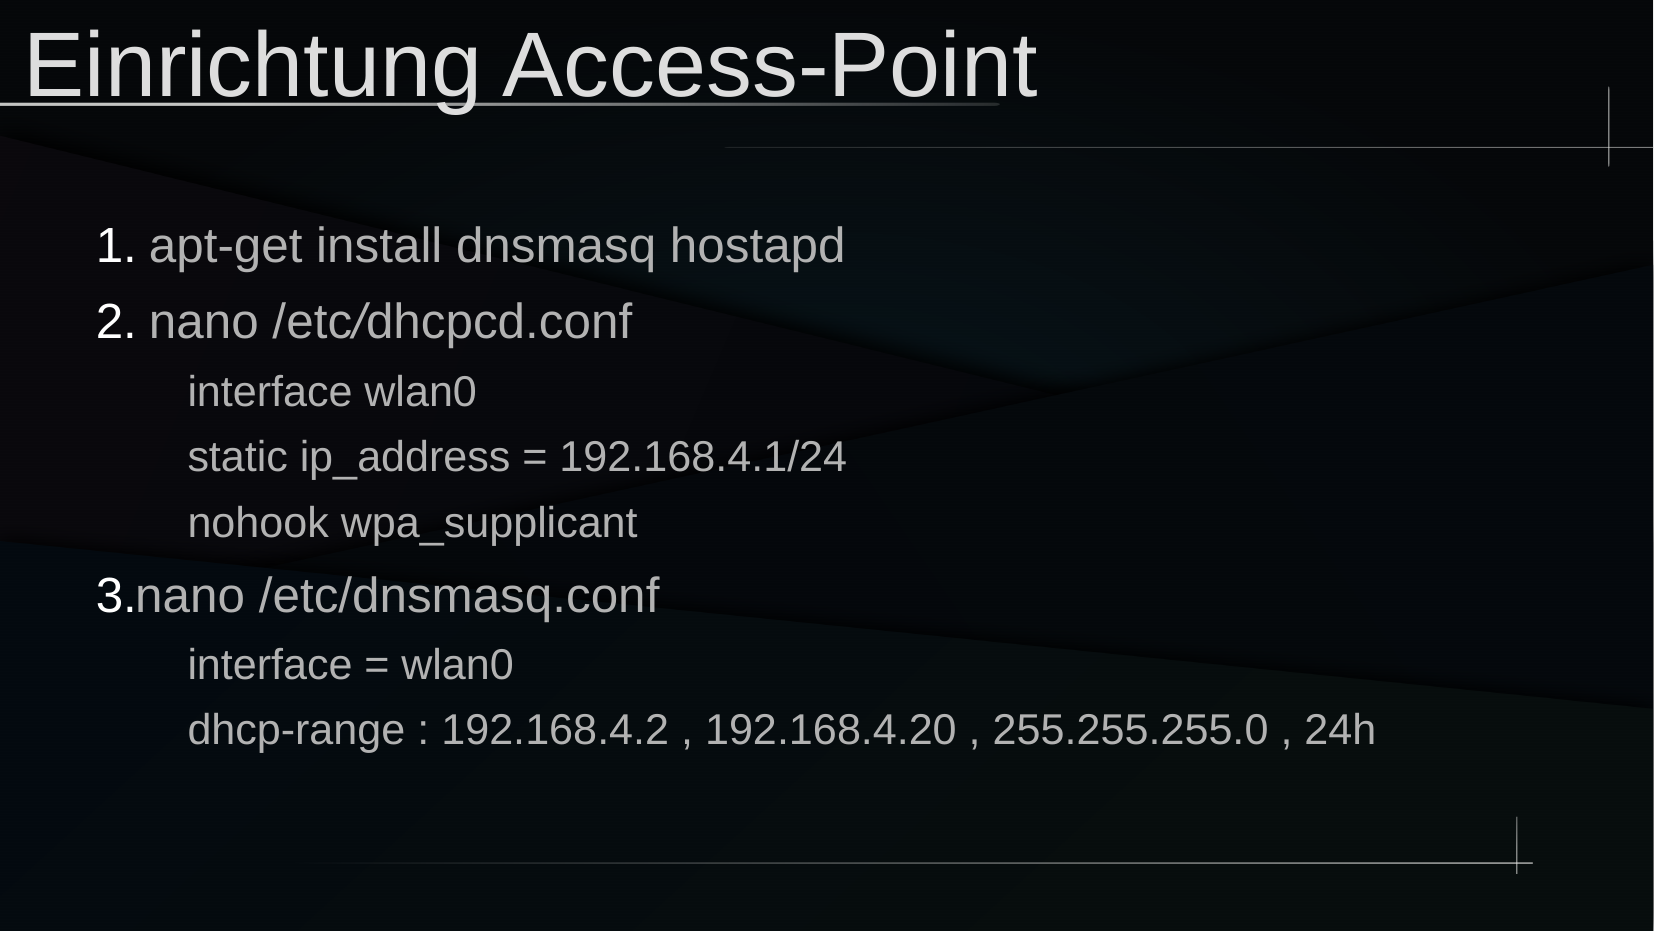

# Einrichtung Access-Point
 apt-get install dnsmasq hostapd
 nano /etc/dhcpcd.conf
interface wlan0
static ip_address = 192.168.4.1/24
nohook wpa_supplicant
nano /etc/dnsmasq.conf
interface = wlan0
dhcp-range : 192.168.4.2 , 192.168.4.20 , 255.255.255.0 , 24h